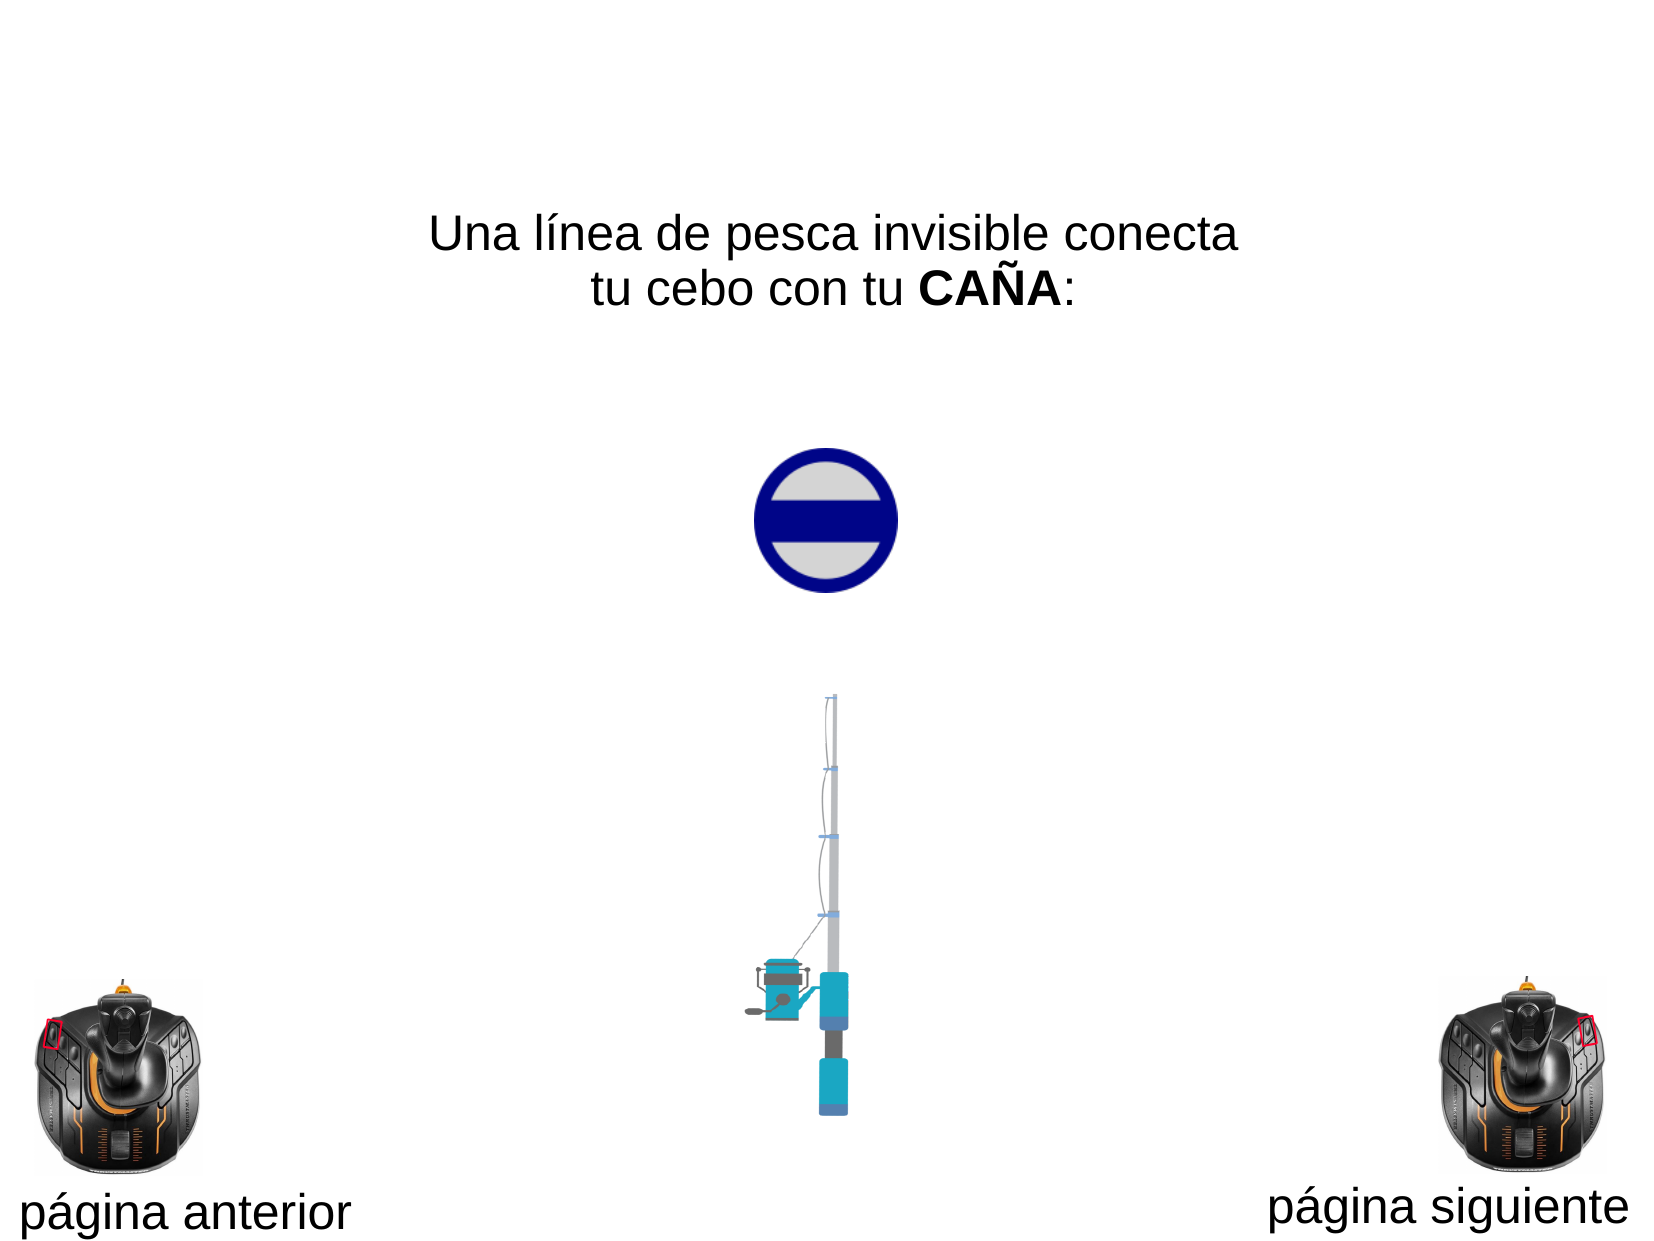

Una línea de pesca invisible conecta tu cebo con tu CAÑA:
página siguiente
página anterior